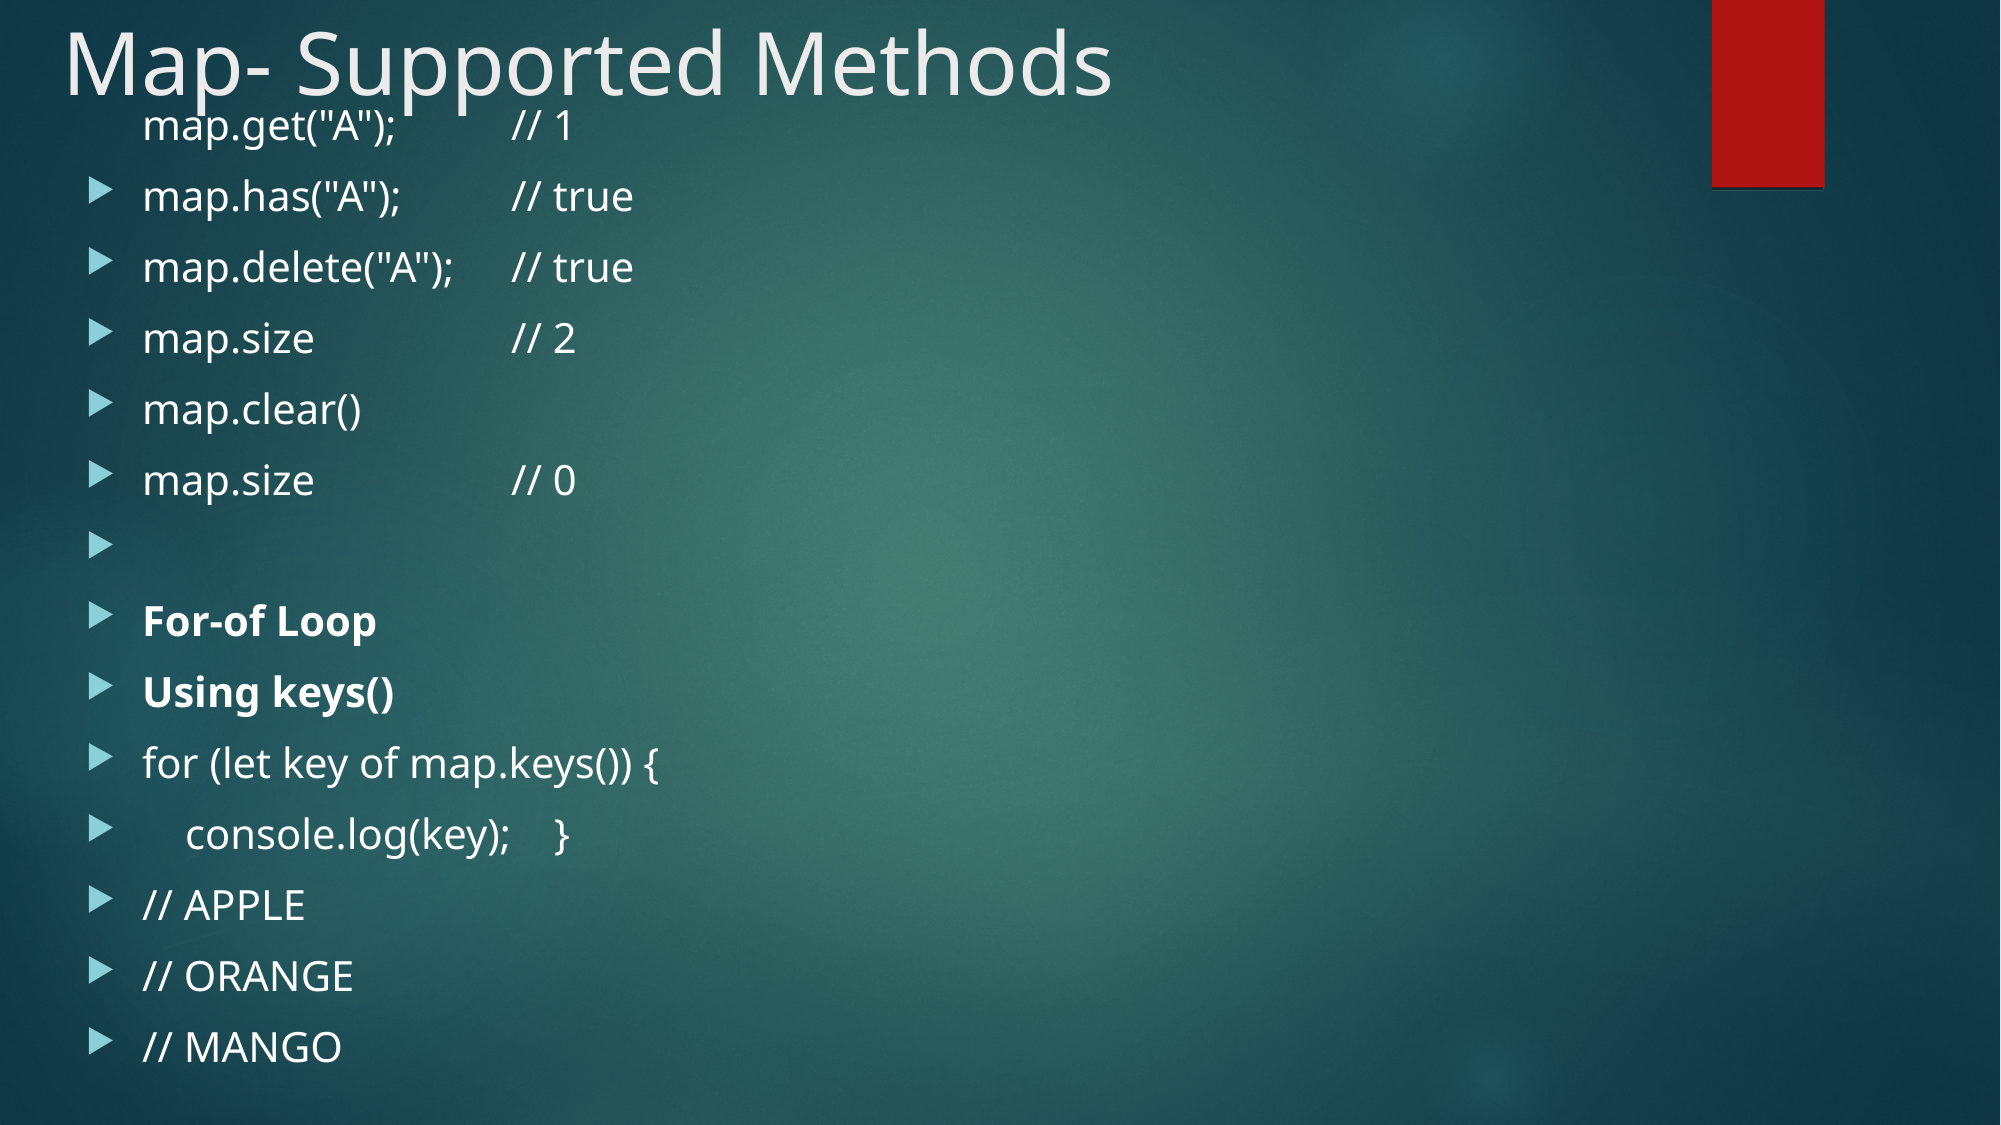

# Map- Supported Methods
map.get("A"); 	// 1
map.has("A");		// true
map.delete("A");	// true
map.size			// 2
map.clear()
map.size			// 0
For-of Loop
Using keys()
for (let key of map.keys()) {
 console.log(key); }
// APPLE
// ORANGE
// MANGO